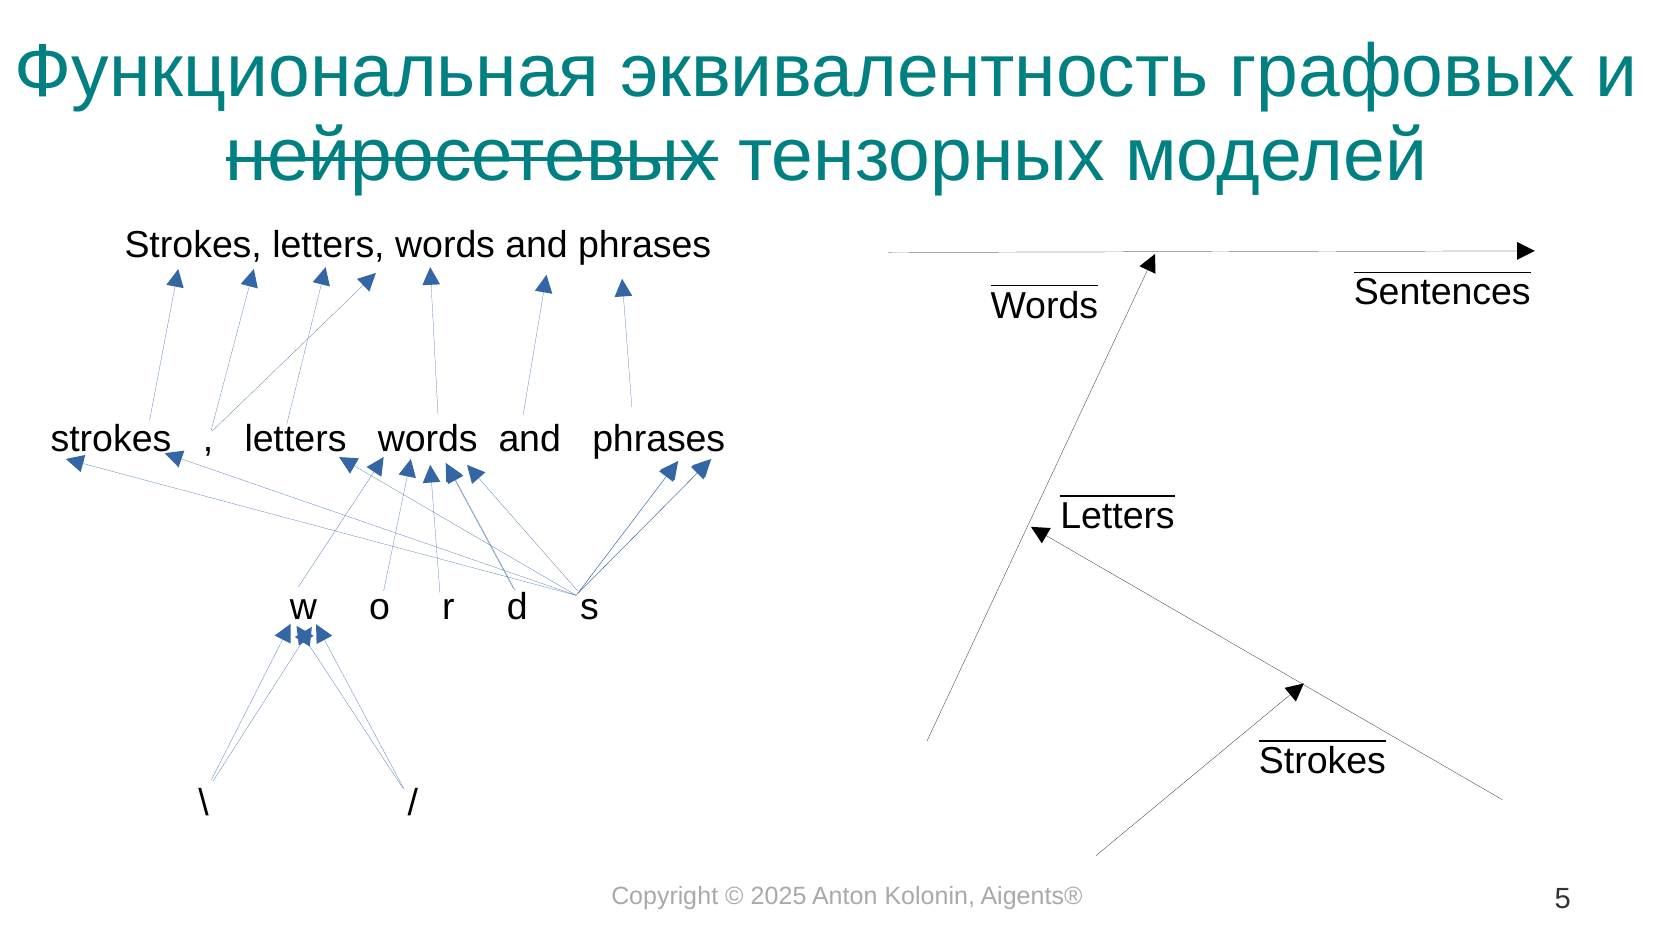

Функциональная эквивалентность графовых и нейросетевых тензорных моделей
Strokes, letters, words and phrases
 Sentences
 Words
strokes , letters words and phrases
 Letters
w o r d s
 Strokes
\ /
Copyright © 2025 Anton Kolonin, Aigents®
5